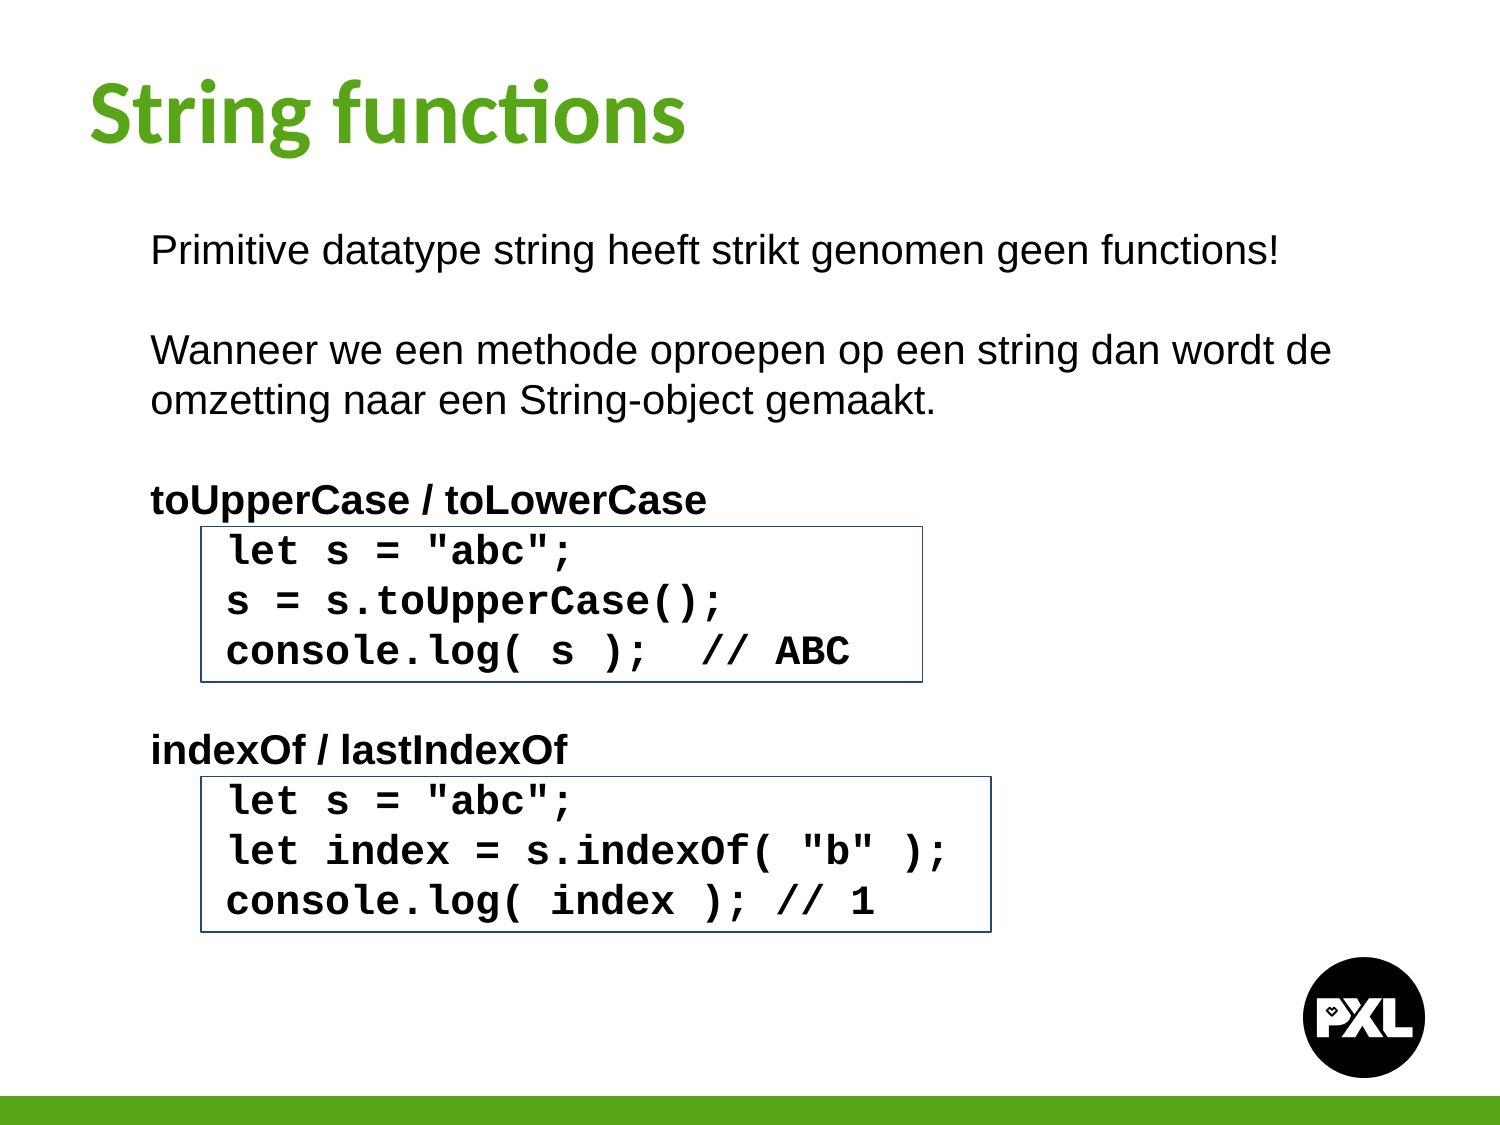

String functions
Primitive datatype string heeft strikt genomen geen functions!
Wanneer we een methode oproepen op een string dan wordt de omzetting naar een String-object gemaakt.
toUpperCase / toLowerCase
let s = "abc";
s = s.toUpperCase();
console.log( s ); // ABC
indexOf / lastIndexOf
let s = "abc";
let index = s.indexOf( "b" );
console.log( index ); // 1